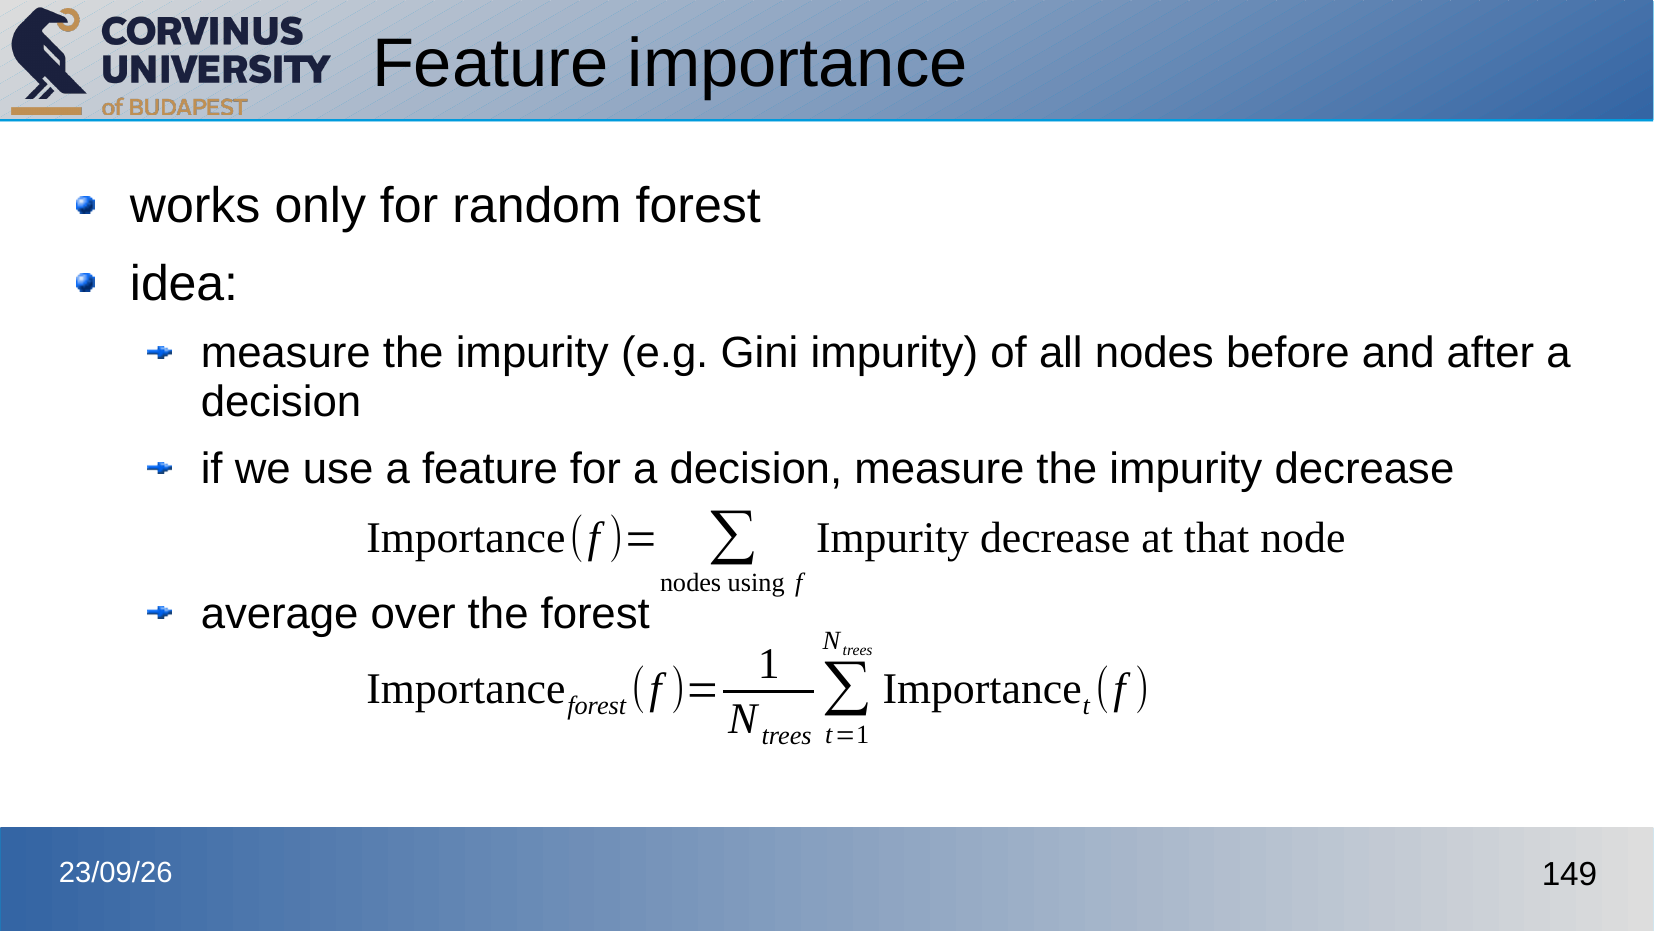

# Feature importance
works only for random forest
idea:
measure the impurity (e.g. Gini impurity) of all nodes before and after a decision
if we use a feature for a decision, measure the impurity decrease
average over the forest